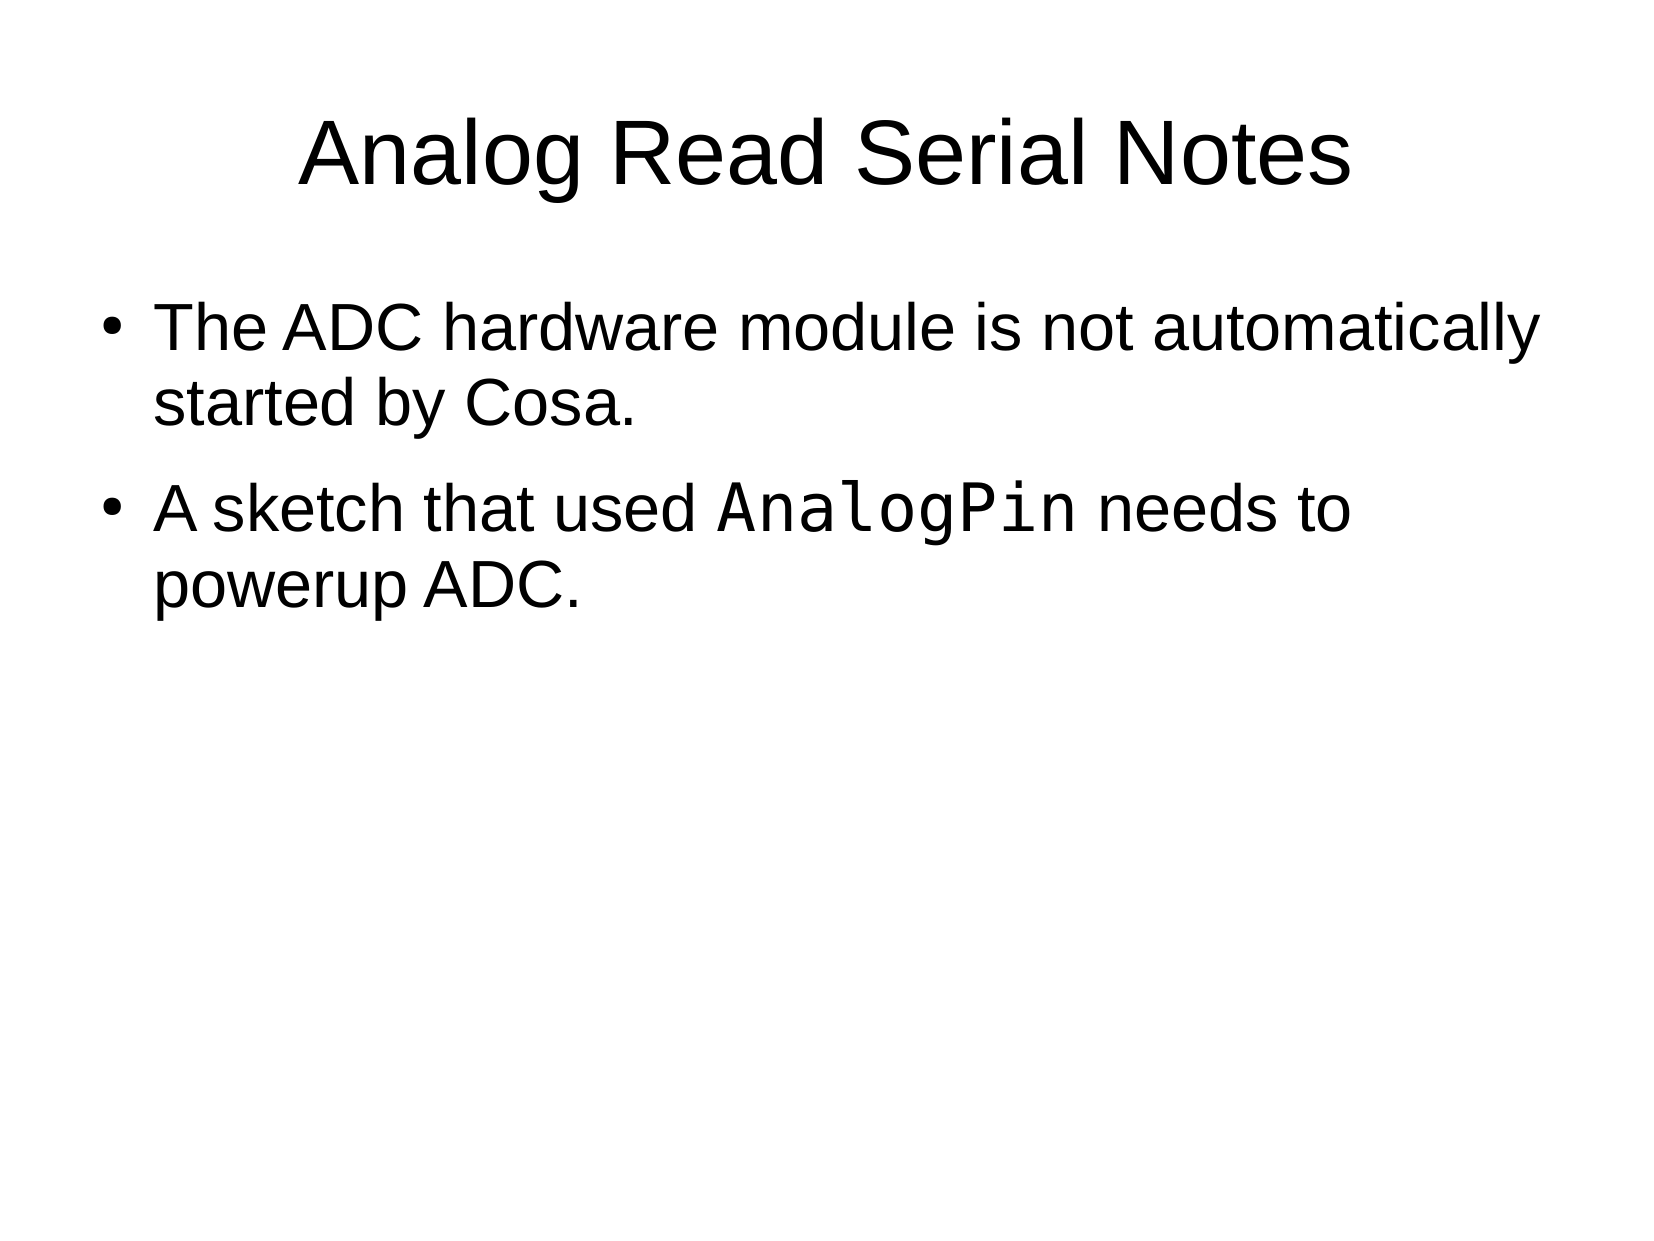

# Analog Read Serial Notes
The ADC hardware module is not automatically started by Cosa.
A sketch that used AnalogPin needs to powerup ADC.